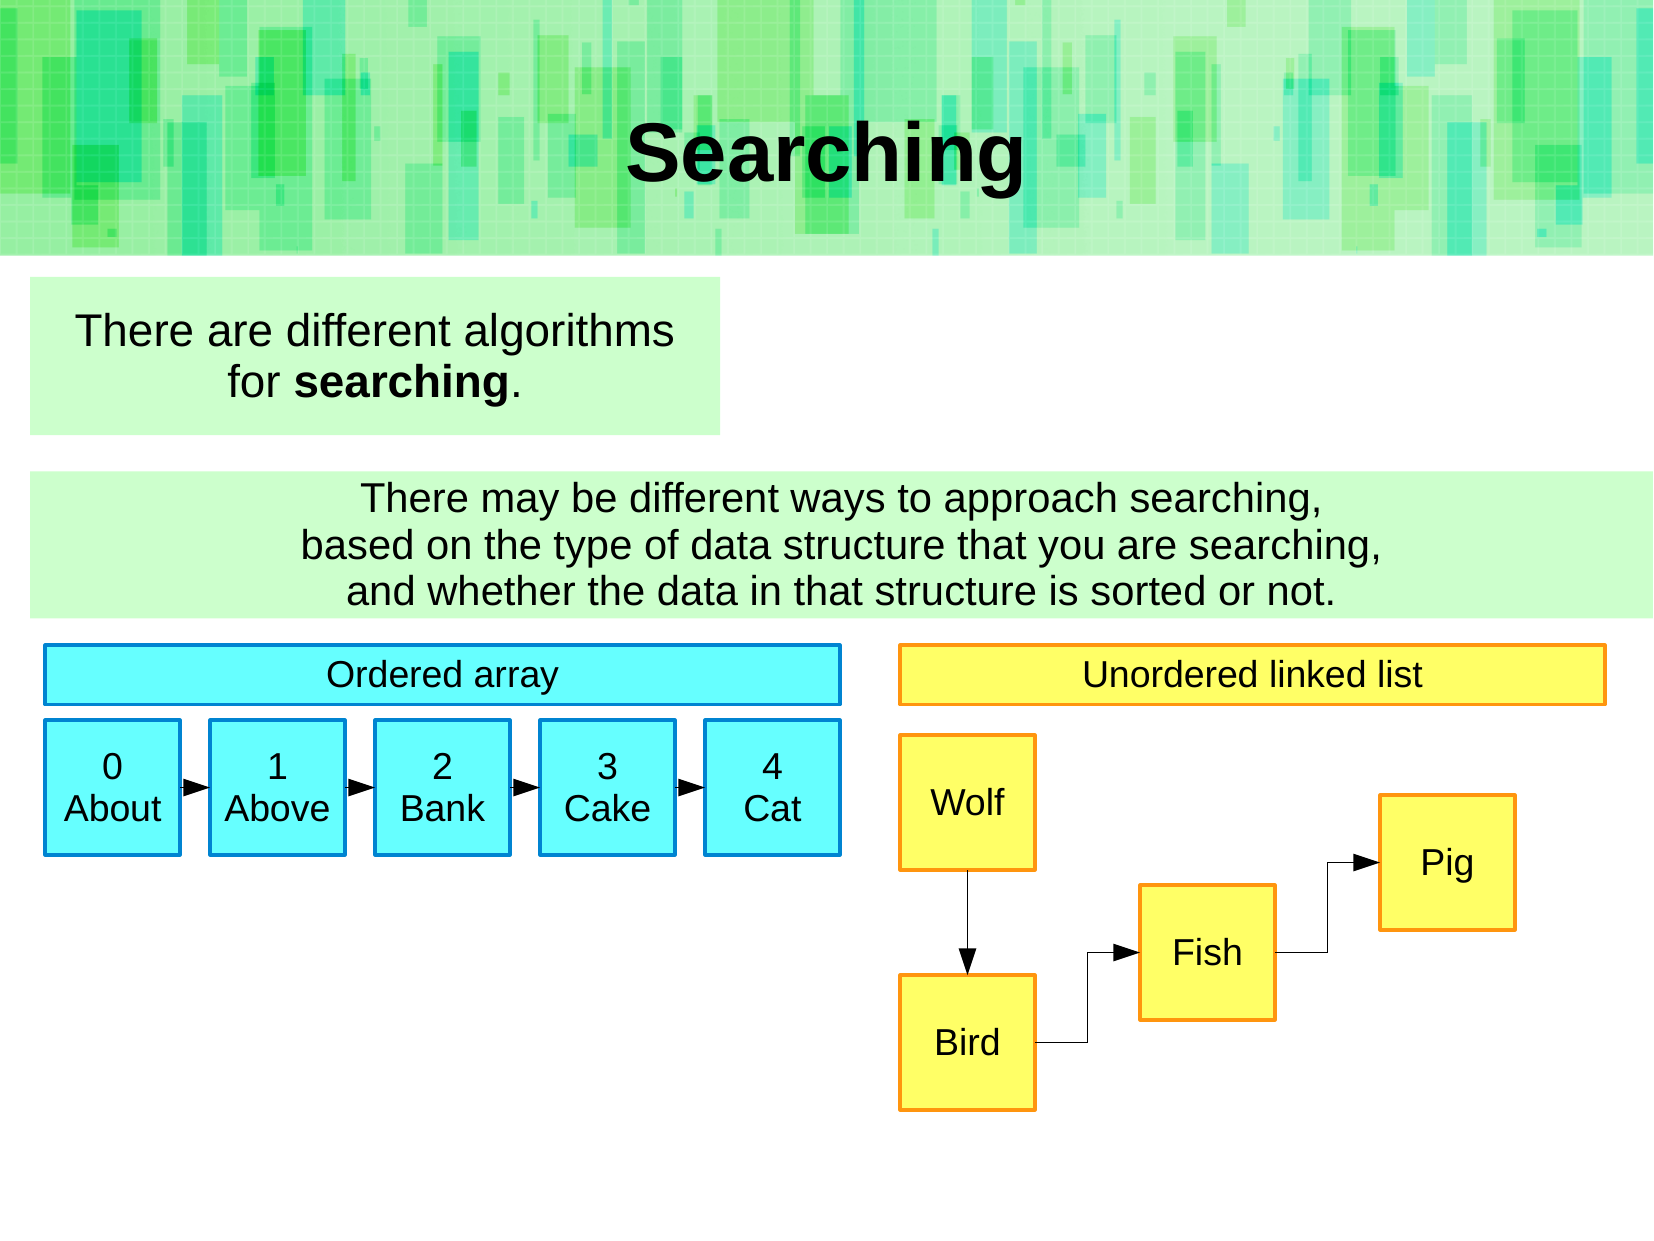

# Searching
There are different algorithms for searching.
There may be different ways to approach searching,
based on the type of data structure that you are searching,
and whether the data in that structure is sorted or not.
Ordered array
Unordered linked list
0
About
1
Above
2
Bank
3
Cake
4
Cat
Wolf
Pig
Fish
Bird